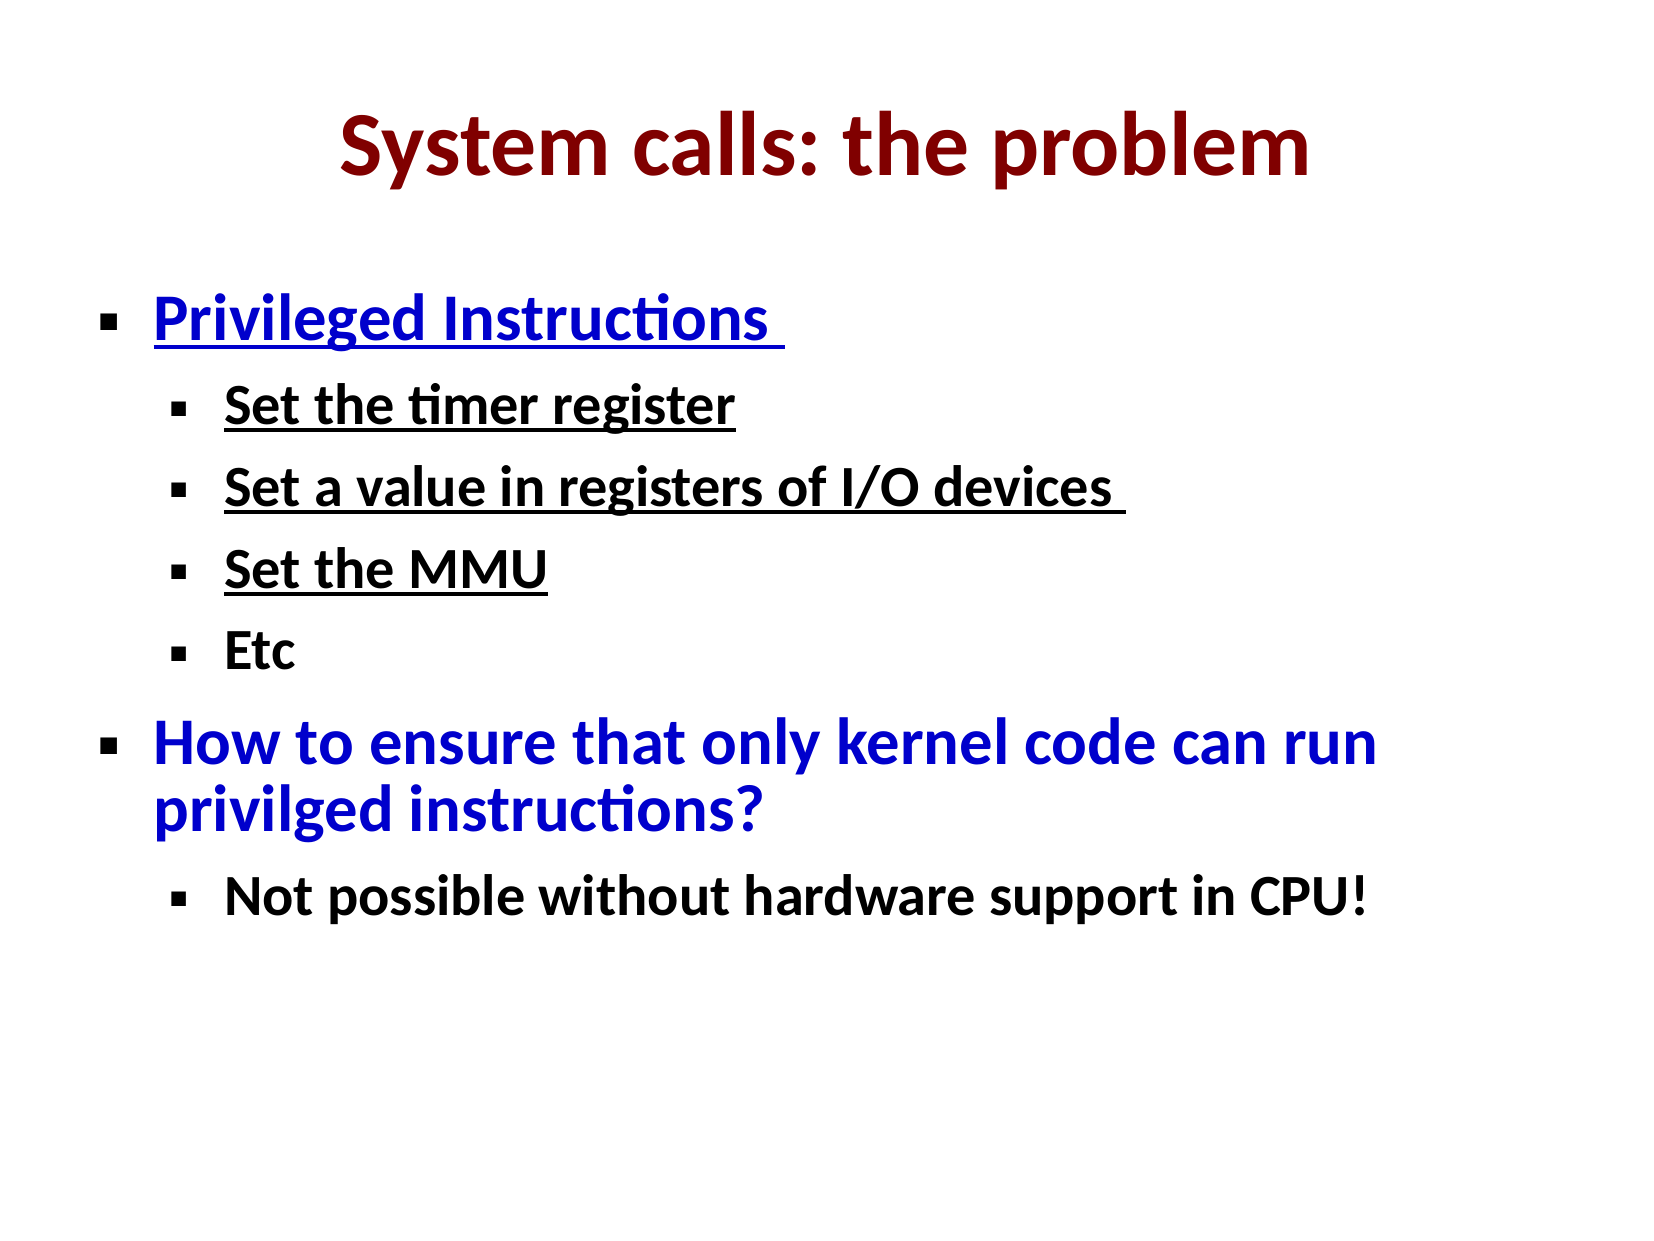

# System calls: the problem
Privileged Instructions
Set the timer register
Set a value in registers of I/O devices
Set the MMU
Etc
How to ensure that only kernel code can run privilged instructions?
Not possible without hardware support in CPU!